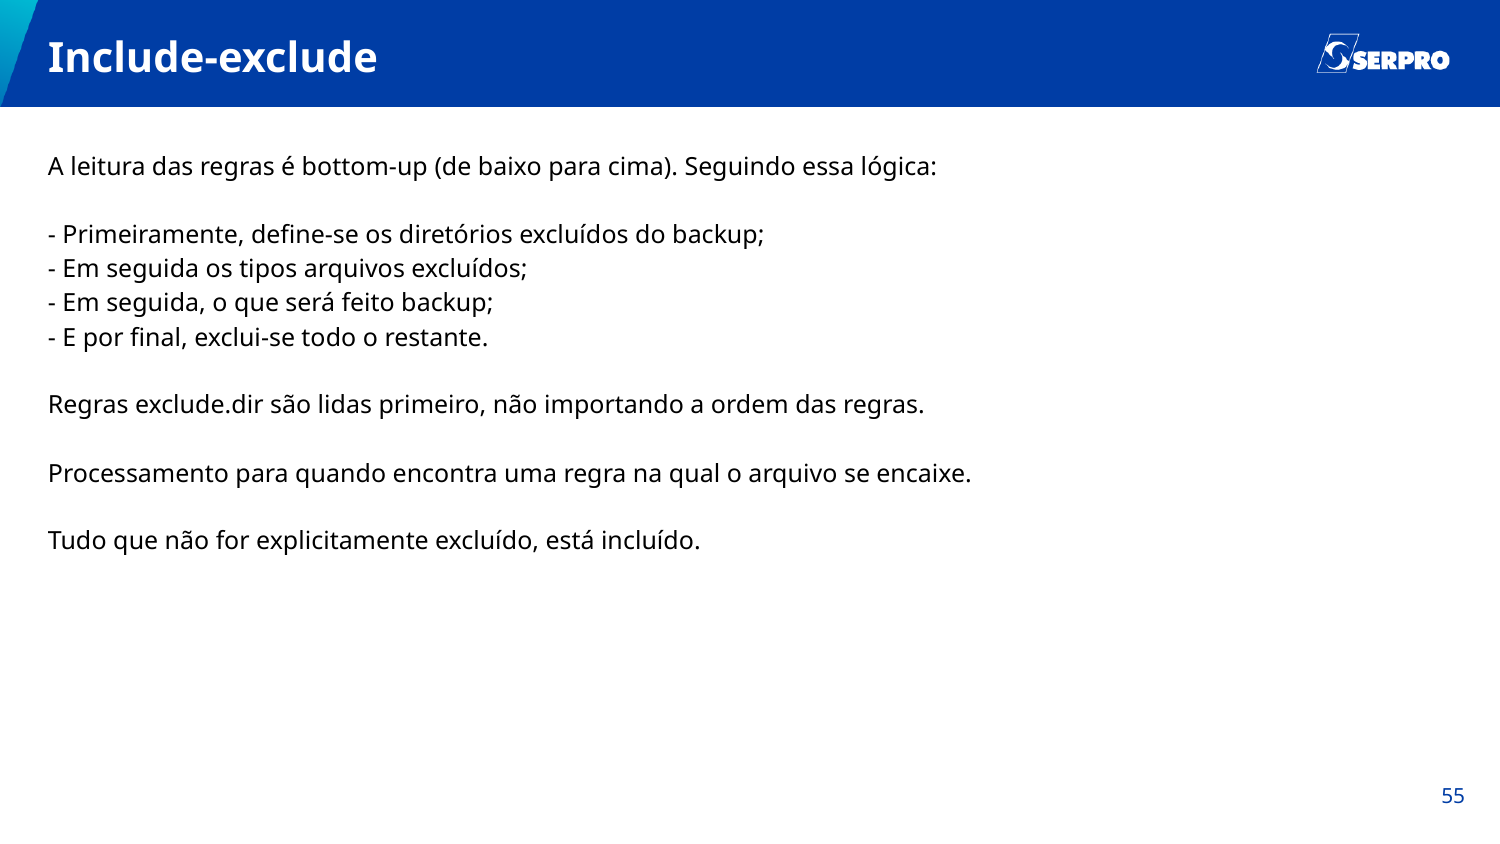

# Include-exclude
A leitura das regras é bottom-up (de baixo para cima). Seguindo essa lógica:
- Primeiramente, define-se os diretórios excluídos do backup;
- Em seguida os tipos arquivos excluídos;
- Em seguida, o que será feito backup;
- E por final, exclui-se todo o restante.
Regras exclude.dir são lidas primeiro, não importando a ordem das regras.
Processamento para quando encontra uma regra na qual o arquivo se encaixe.
Tudo que não for explicitamente excluído, está incluído.